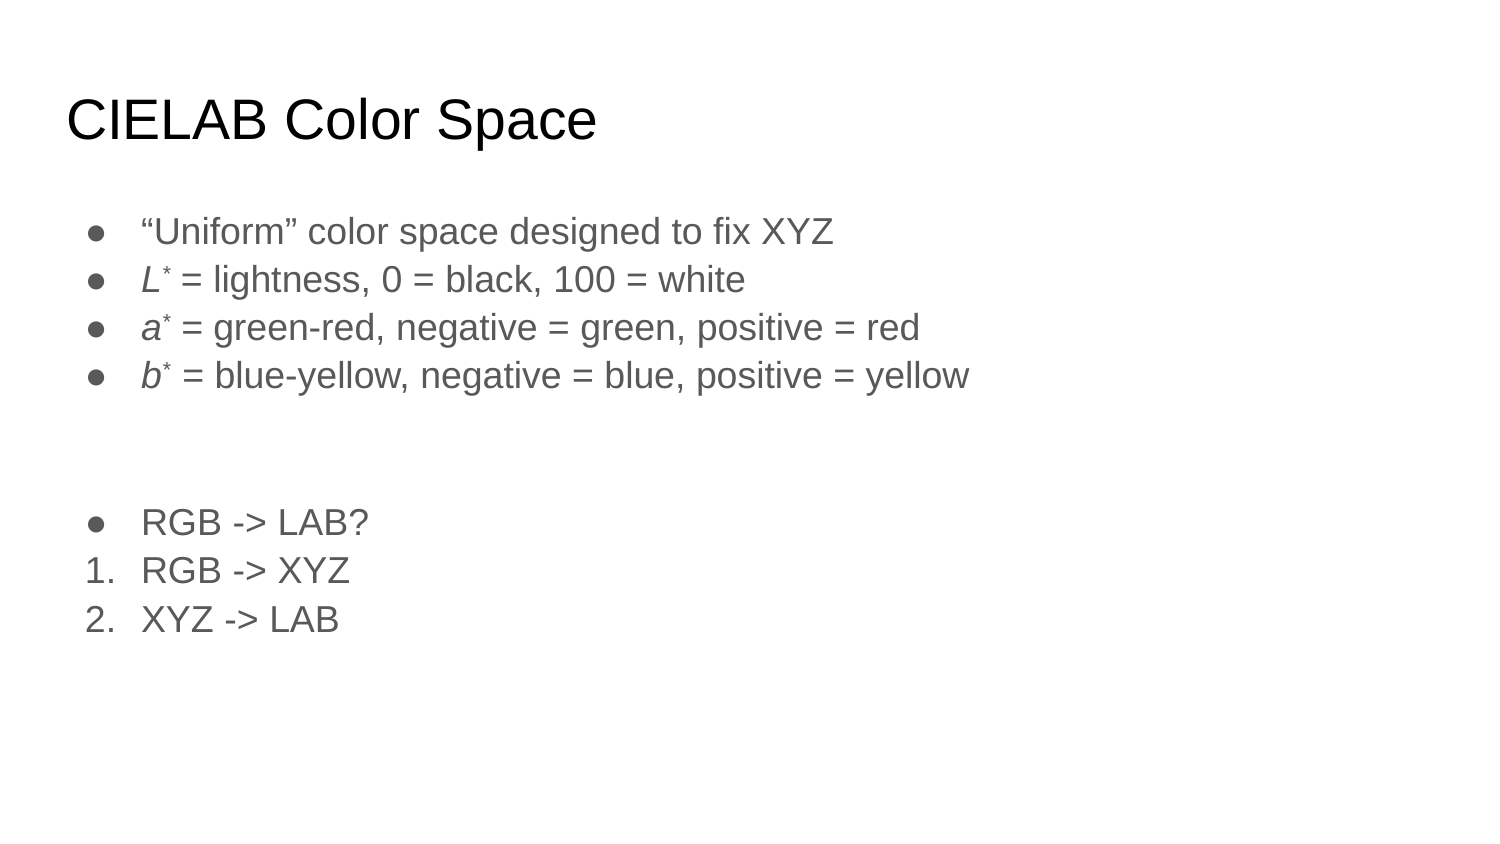

# CIELAB Color Space
“Uniform” color space designed to fix XYZ
L* = lightness, 0 = black, 100 = white
a* = green-red, negative = green, positive = red
b* = blue-yellow, negative = blue, positive = yellow
RGB -> LAB?
RGB -> XYZ
XYZ -> LAB